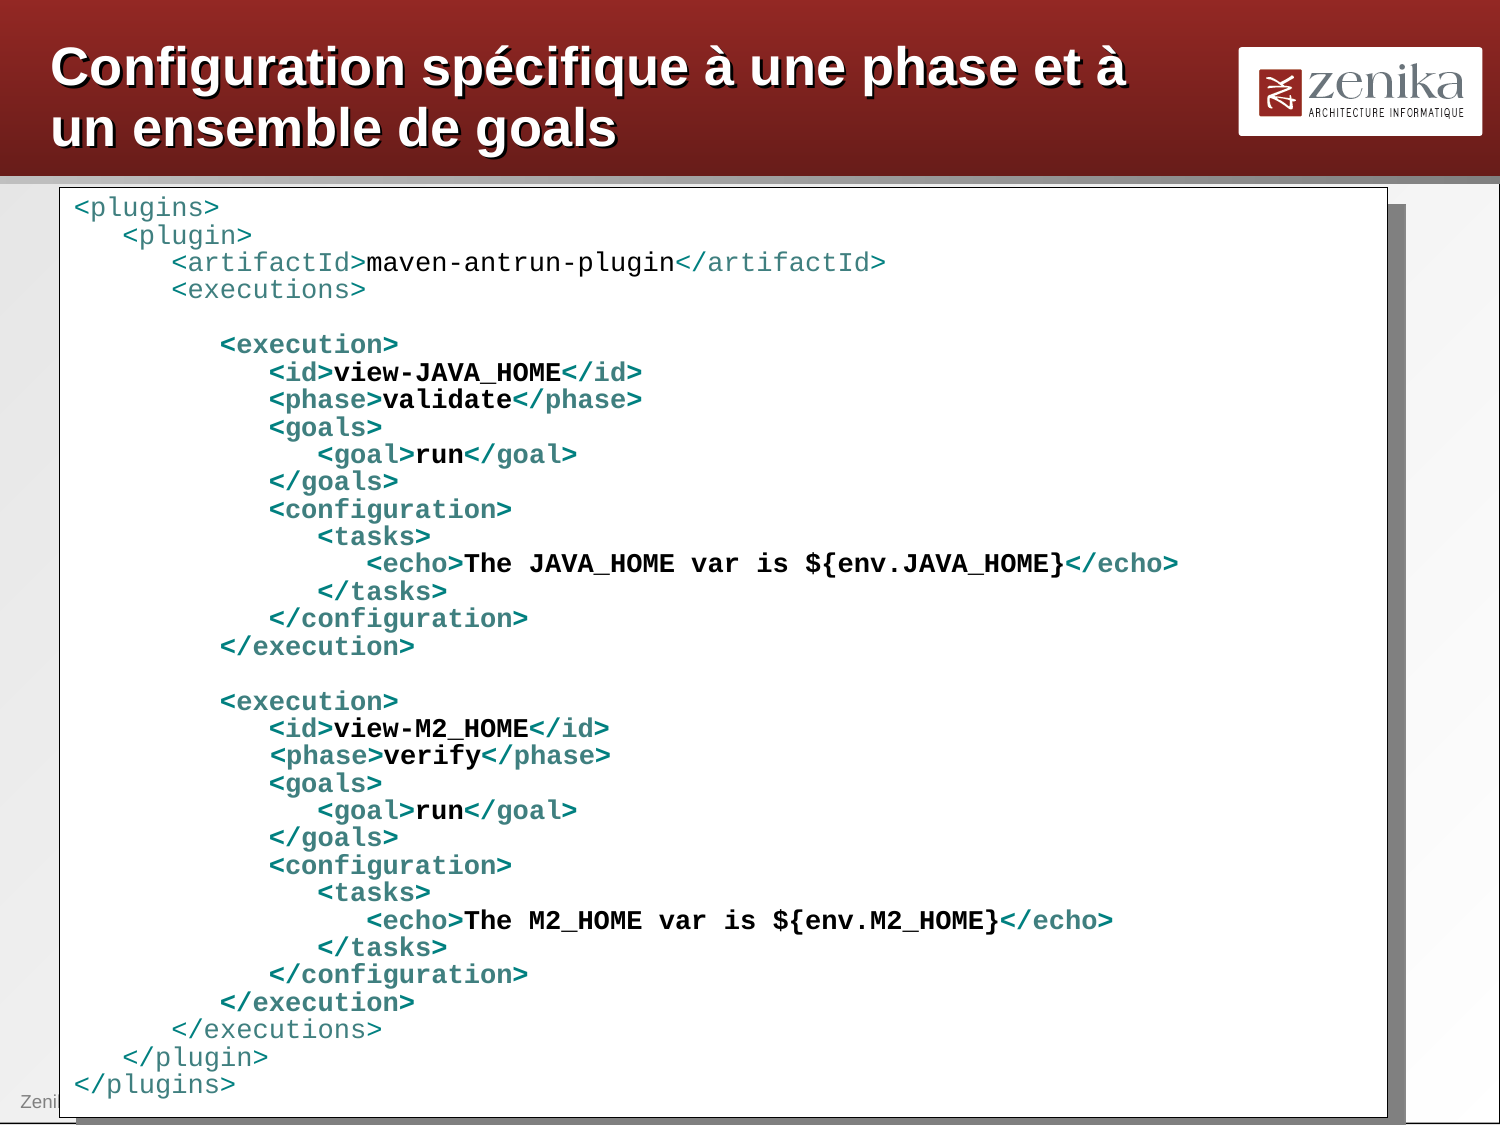

# Configuration spécifique à une phase et à un ensemble de goals
<plugins>
 <plugin>
 <artifactId>maven-antrun-plugin</artifactId>
 <executions>
 <execution>
 <id>view-JAVA_HOME</id>
 <phase>validate</phase>
 <goals>
 <goal>run</goal>
 </goals>
 <configuration>
 <tasks>
 <echo>The JAVA_HOME var is ${env.JAVA_HOME}</echo>
 </tasks>
 </configuration>
 </execution>
 <execution>
 <id>view-M2_HOME</id>
		 <phase>verify</phase>
 <goals>
 <goal>run</goal>
 </goals>
 <configuration>
 <tasks>
 <echo>The M2_HOME var is ${env.M2_HOME}</echo>
 </tasks>
 </configuration>
 </execution>
 </executions>
 </plugin>
</plugins>